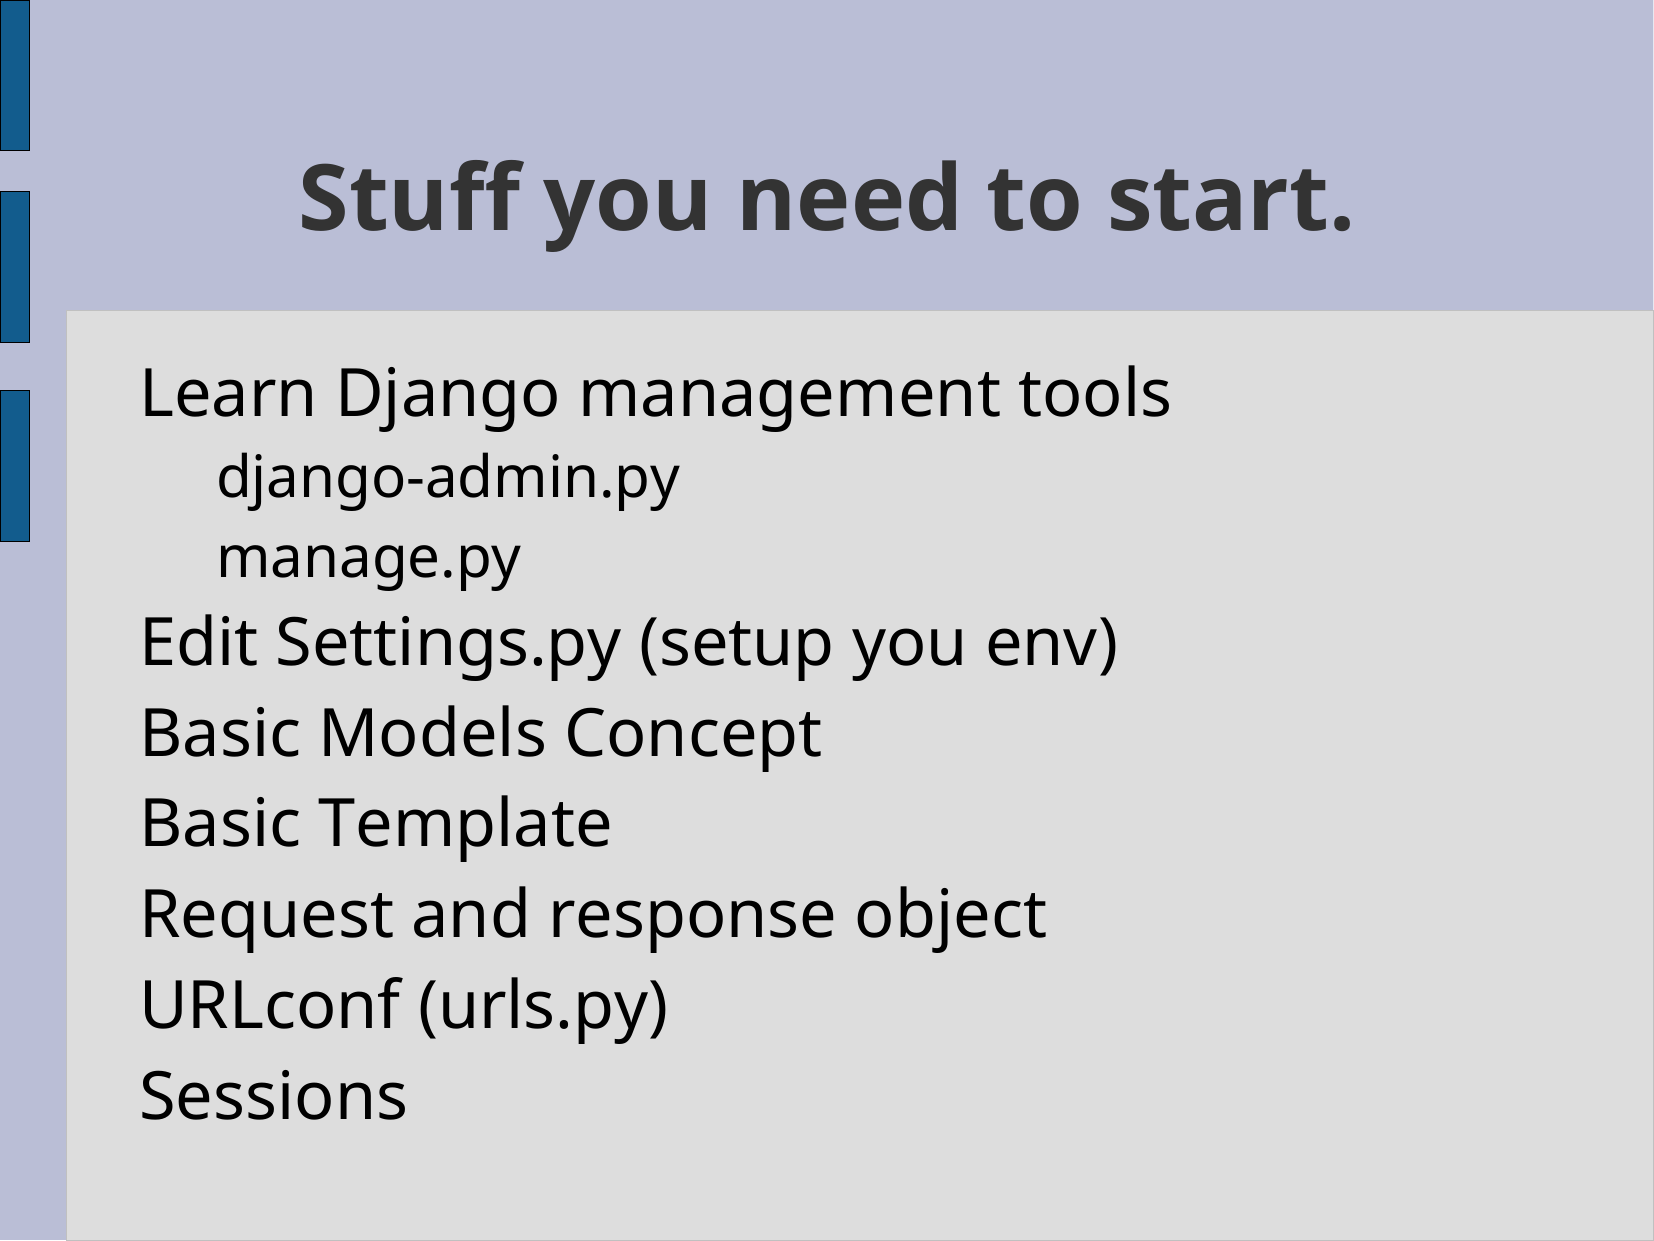

# Stuff you need to start.
Learn Django management tools
django-admin.py
manage.py
Edit Settings.py (setup you env)
Basic Models Concept
Basic Template
Request and response object
URLconf (urls.py)
Sessions